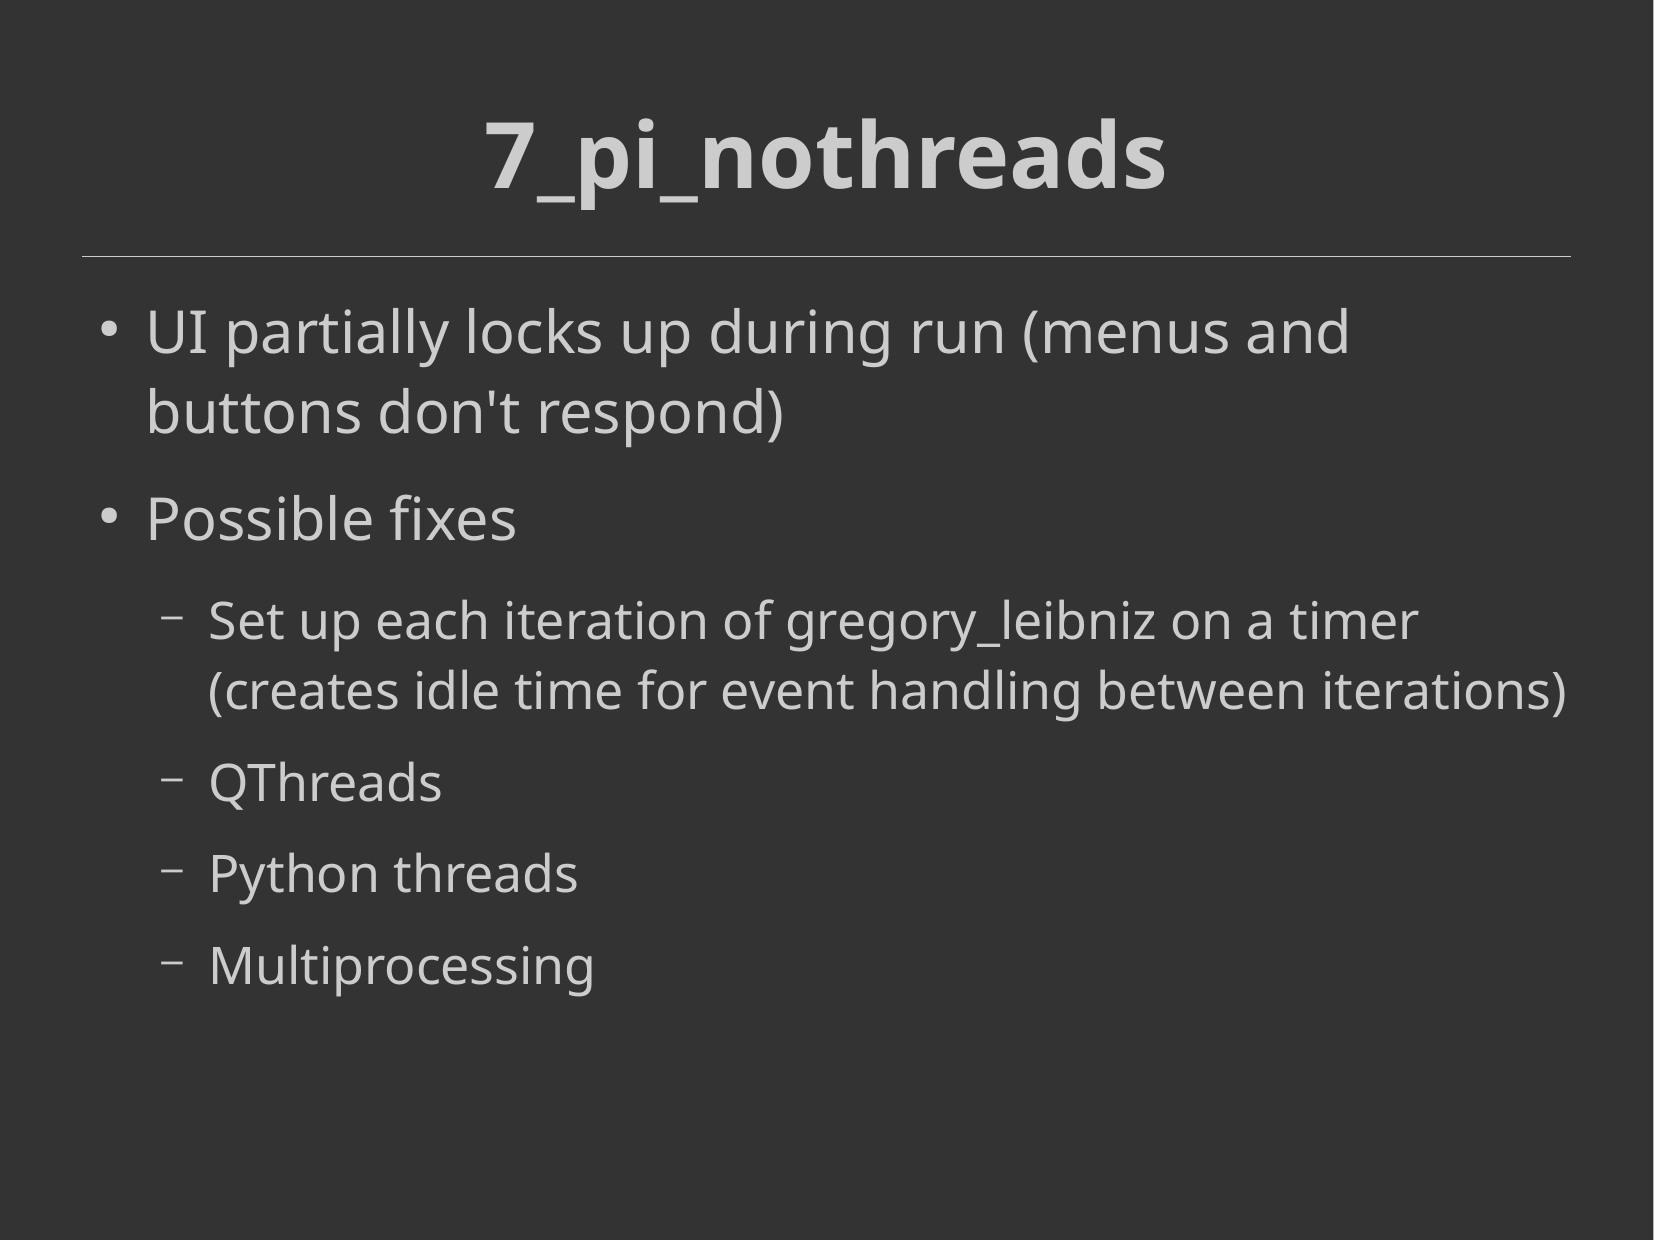

# 7_pi_nothreads
UI partially locks up during run (menus and buttons don't respond)
Possible fixes
Set up each iteration of gregory_leibniz on a timer (creates idle time for event handling between iterations)
QThreads
Python threads
Multiprocessing